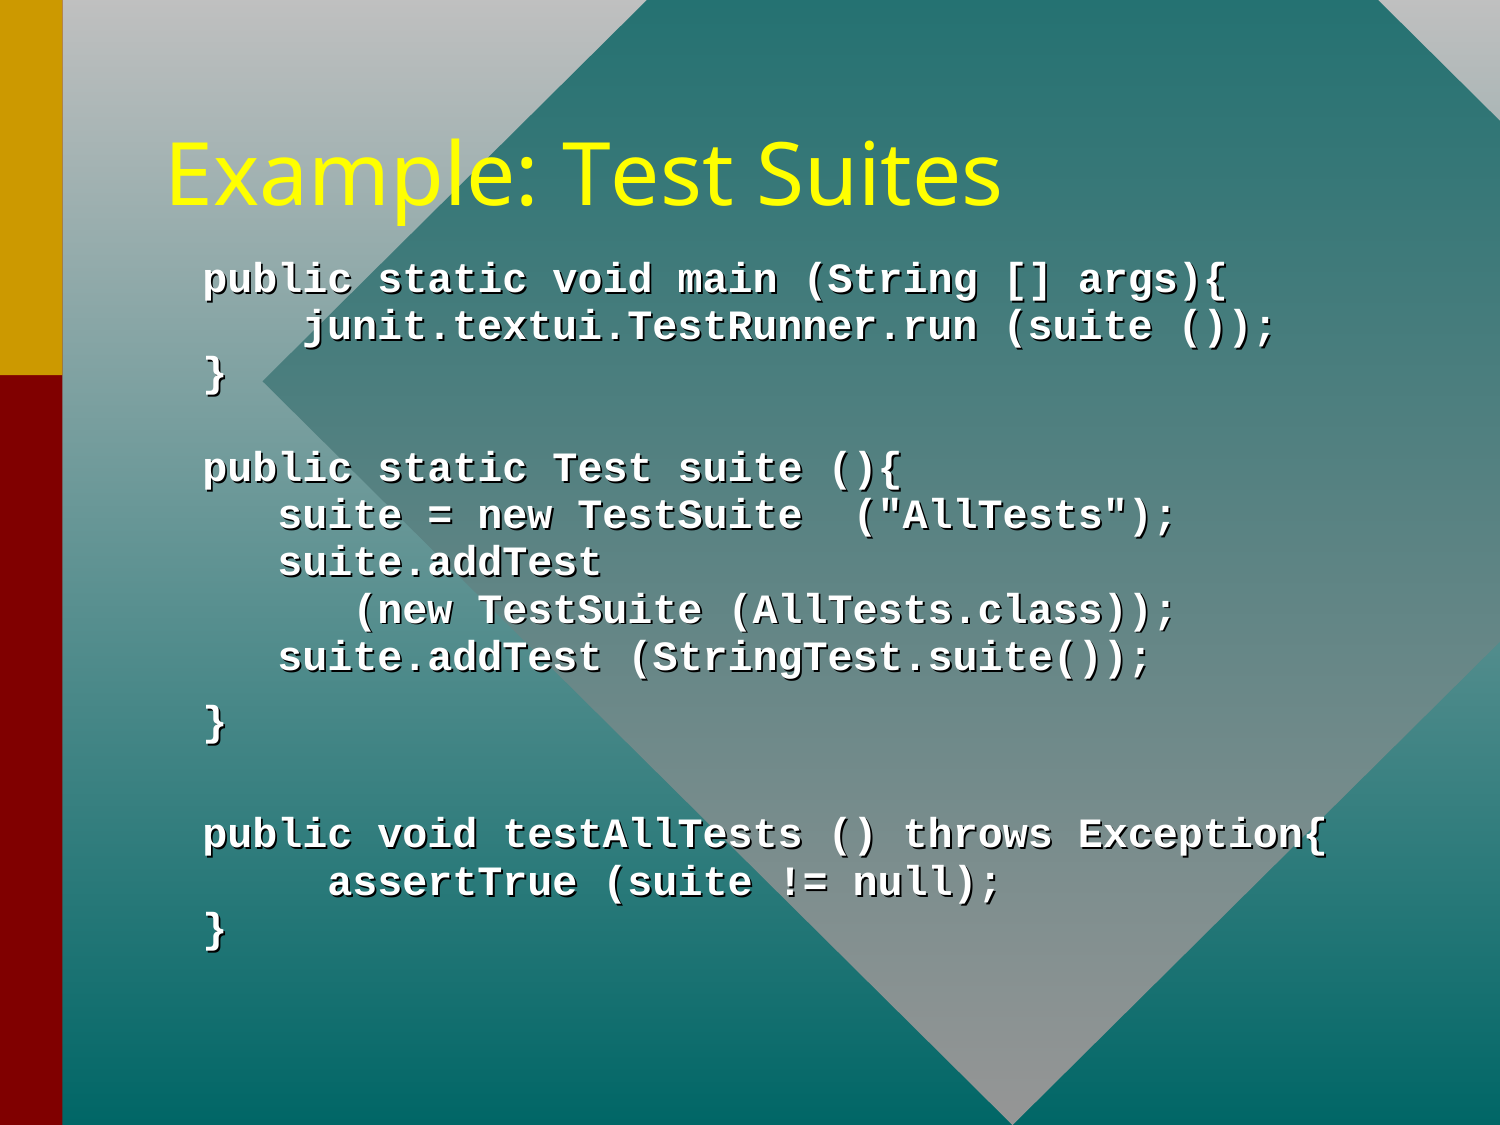

# Example: Test Suites
public static void main (String [] args){
 junit.textui.TestRunner.run (suite ());
}
public static Test suite (){
suite = new TestSuite ("AllTests");
suite.addTest
 (new TestSuite (AllTests.class));
suite.addTest (StringTest.suite());
}
public void testAllTests () throws Exception{
 assertTrue (suite != null);
}